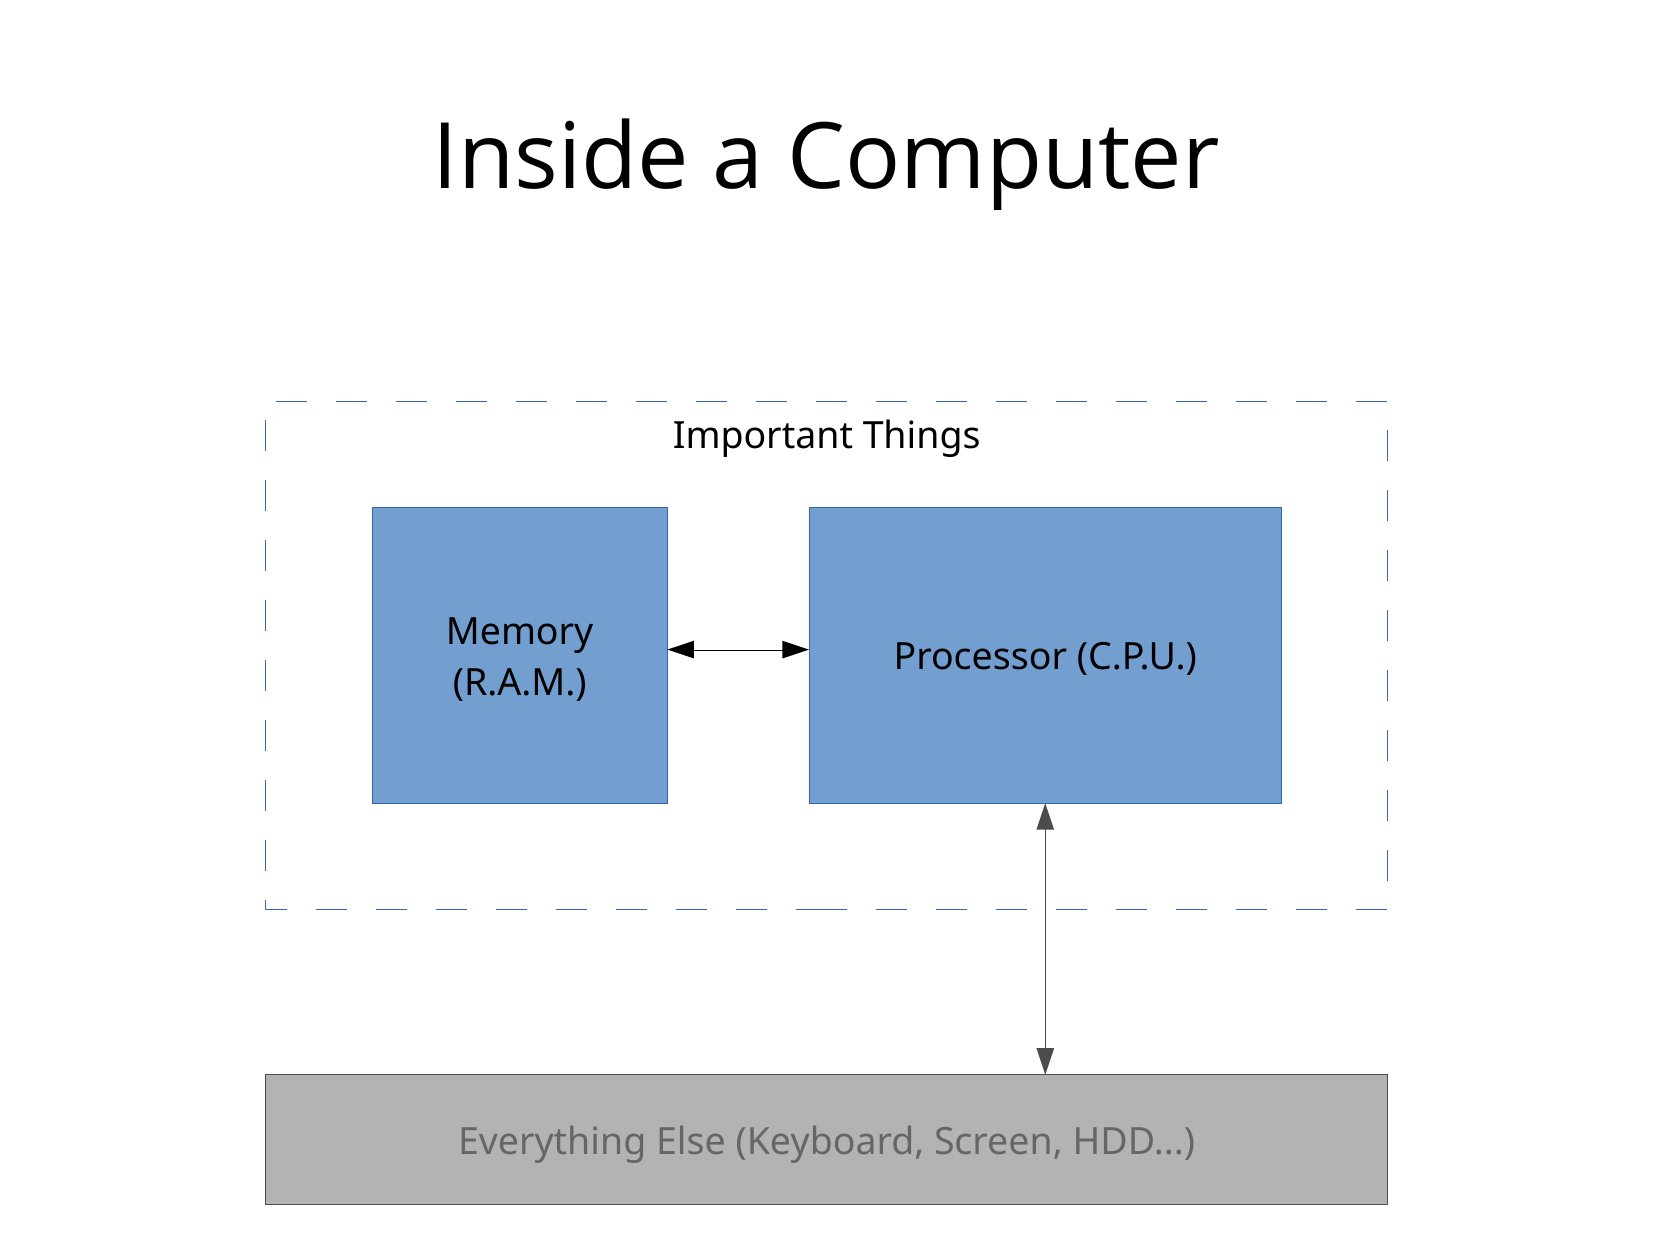

# Inside a Computer
Important Things
Memory
(R.A.M.)
Processor (C.P.U.)
Everything Else (Keyboard, Screen, HDD...)